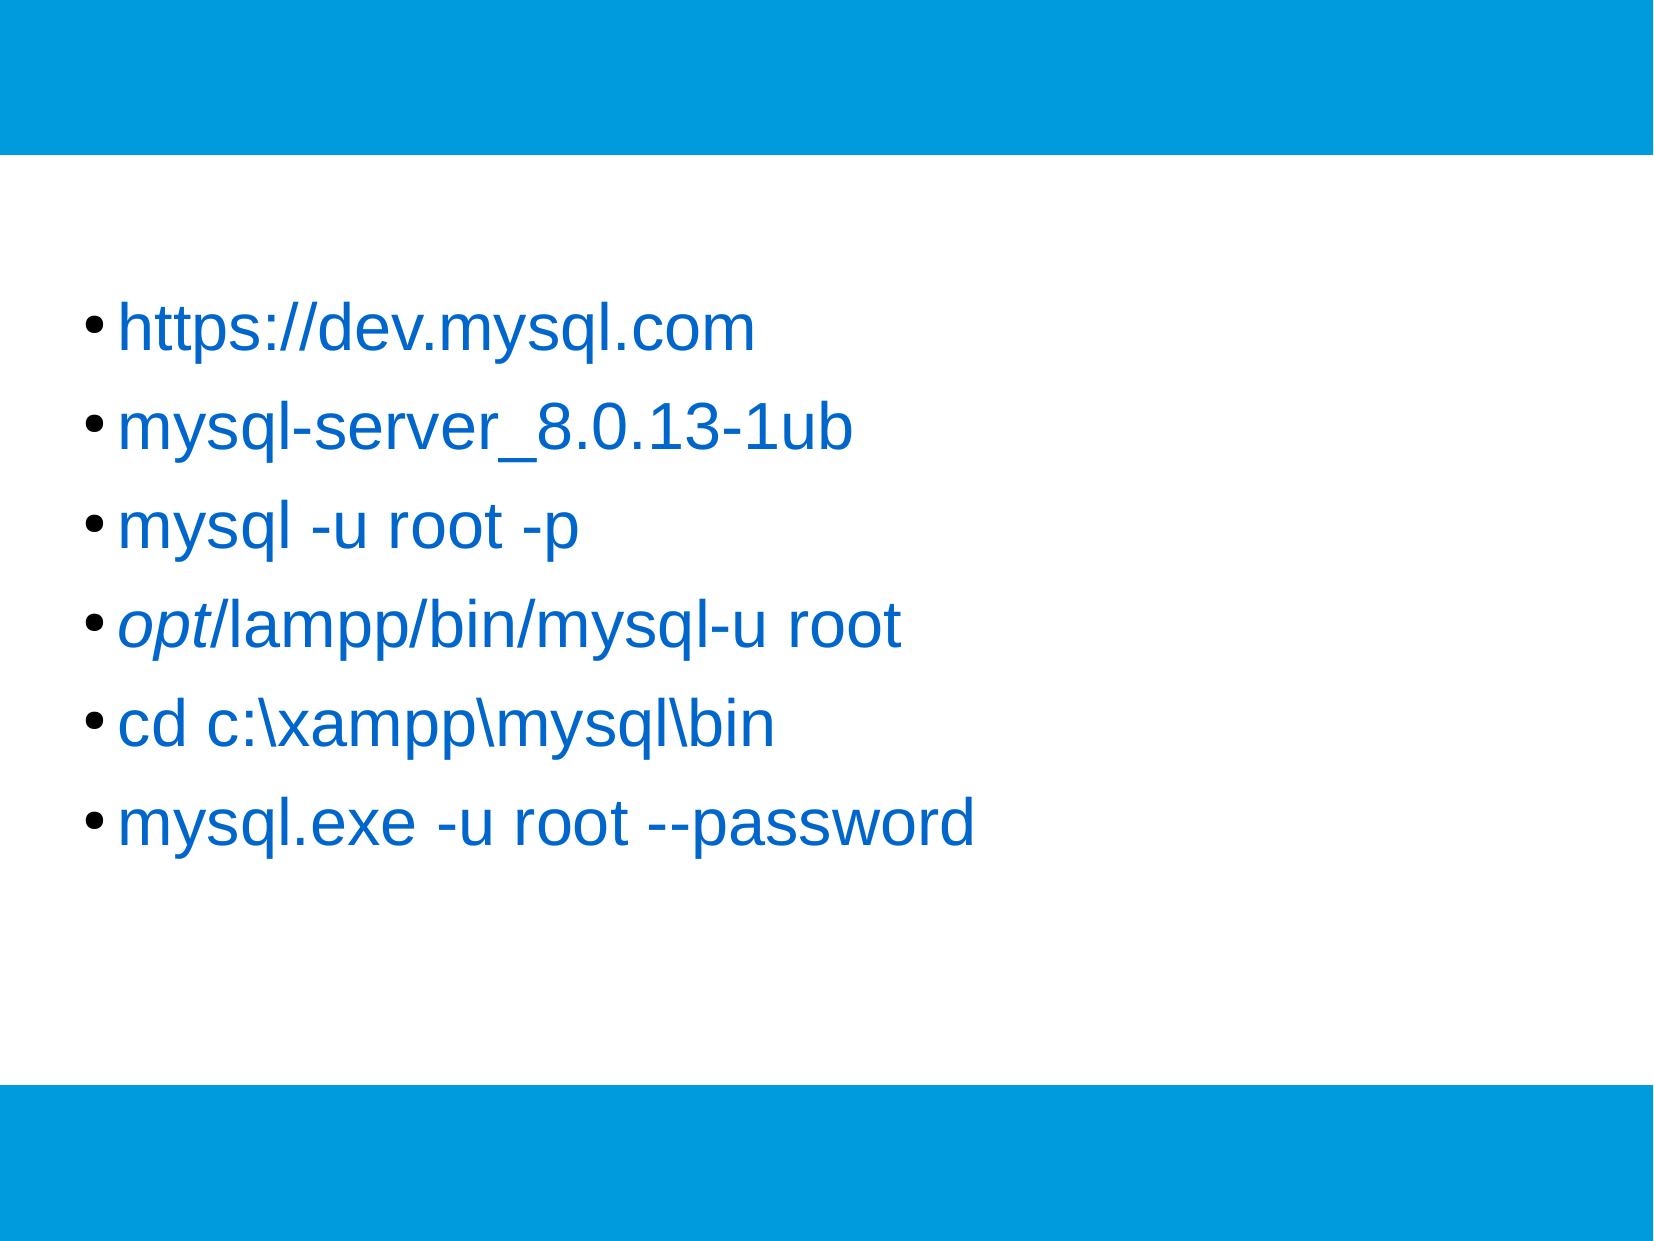

#
https://dev.mysql.com
mysql-server_8.0.13-1ub
mysql -u root -p
opt/lampp/bin/mysql-u root
cd c:\xampp\mysql\bin
mysql.exe -u root --password